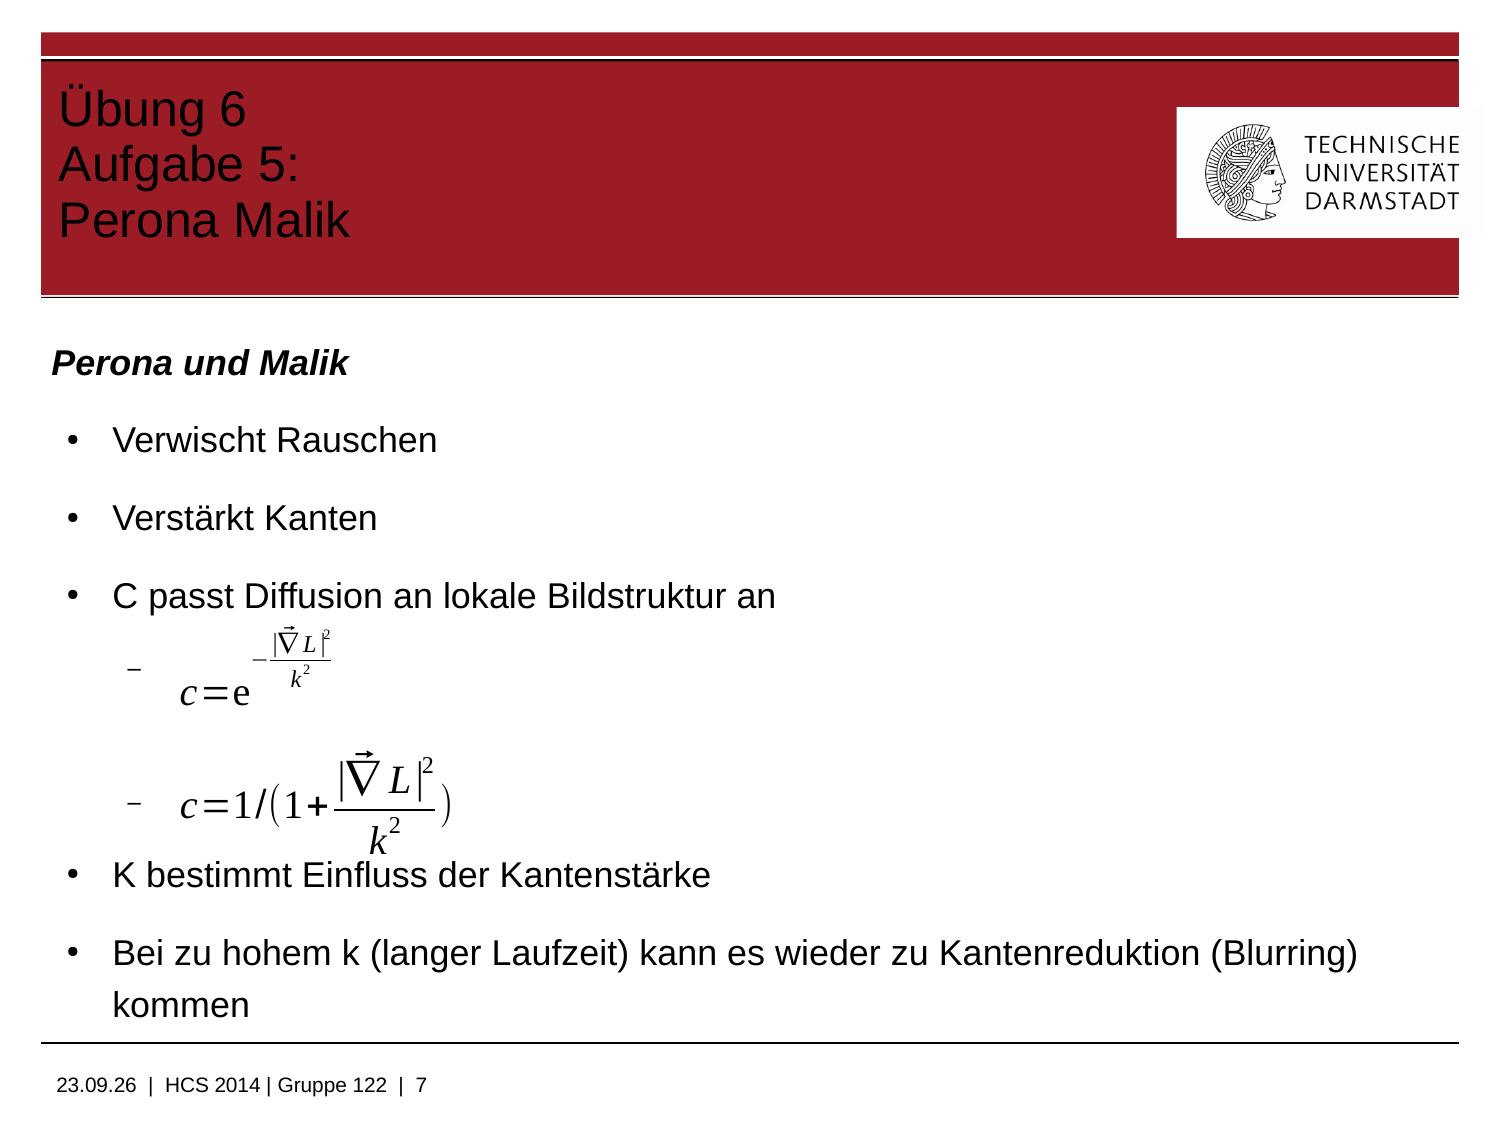

# Übung 6 Aufgabe 5: Perona Malik
Perona und Malik
Verwischt Rauschen
Verstärkt Kanten
C passt Diffusion an lokale Bildstruktur an
K bestimmt Einfluss der Kantenstärke
Bei zu hohem k (langer Laufzeit) kann es wieder zu Kantenreduktion (Blurring) kommen